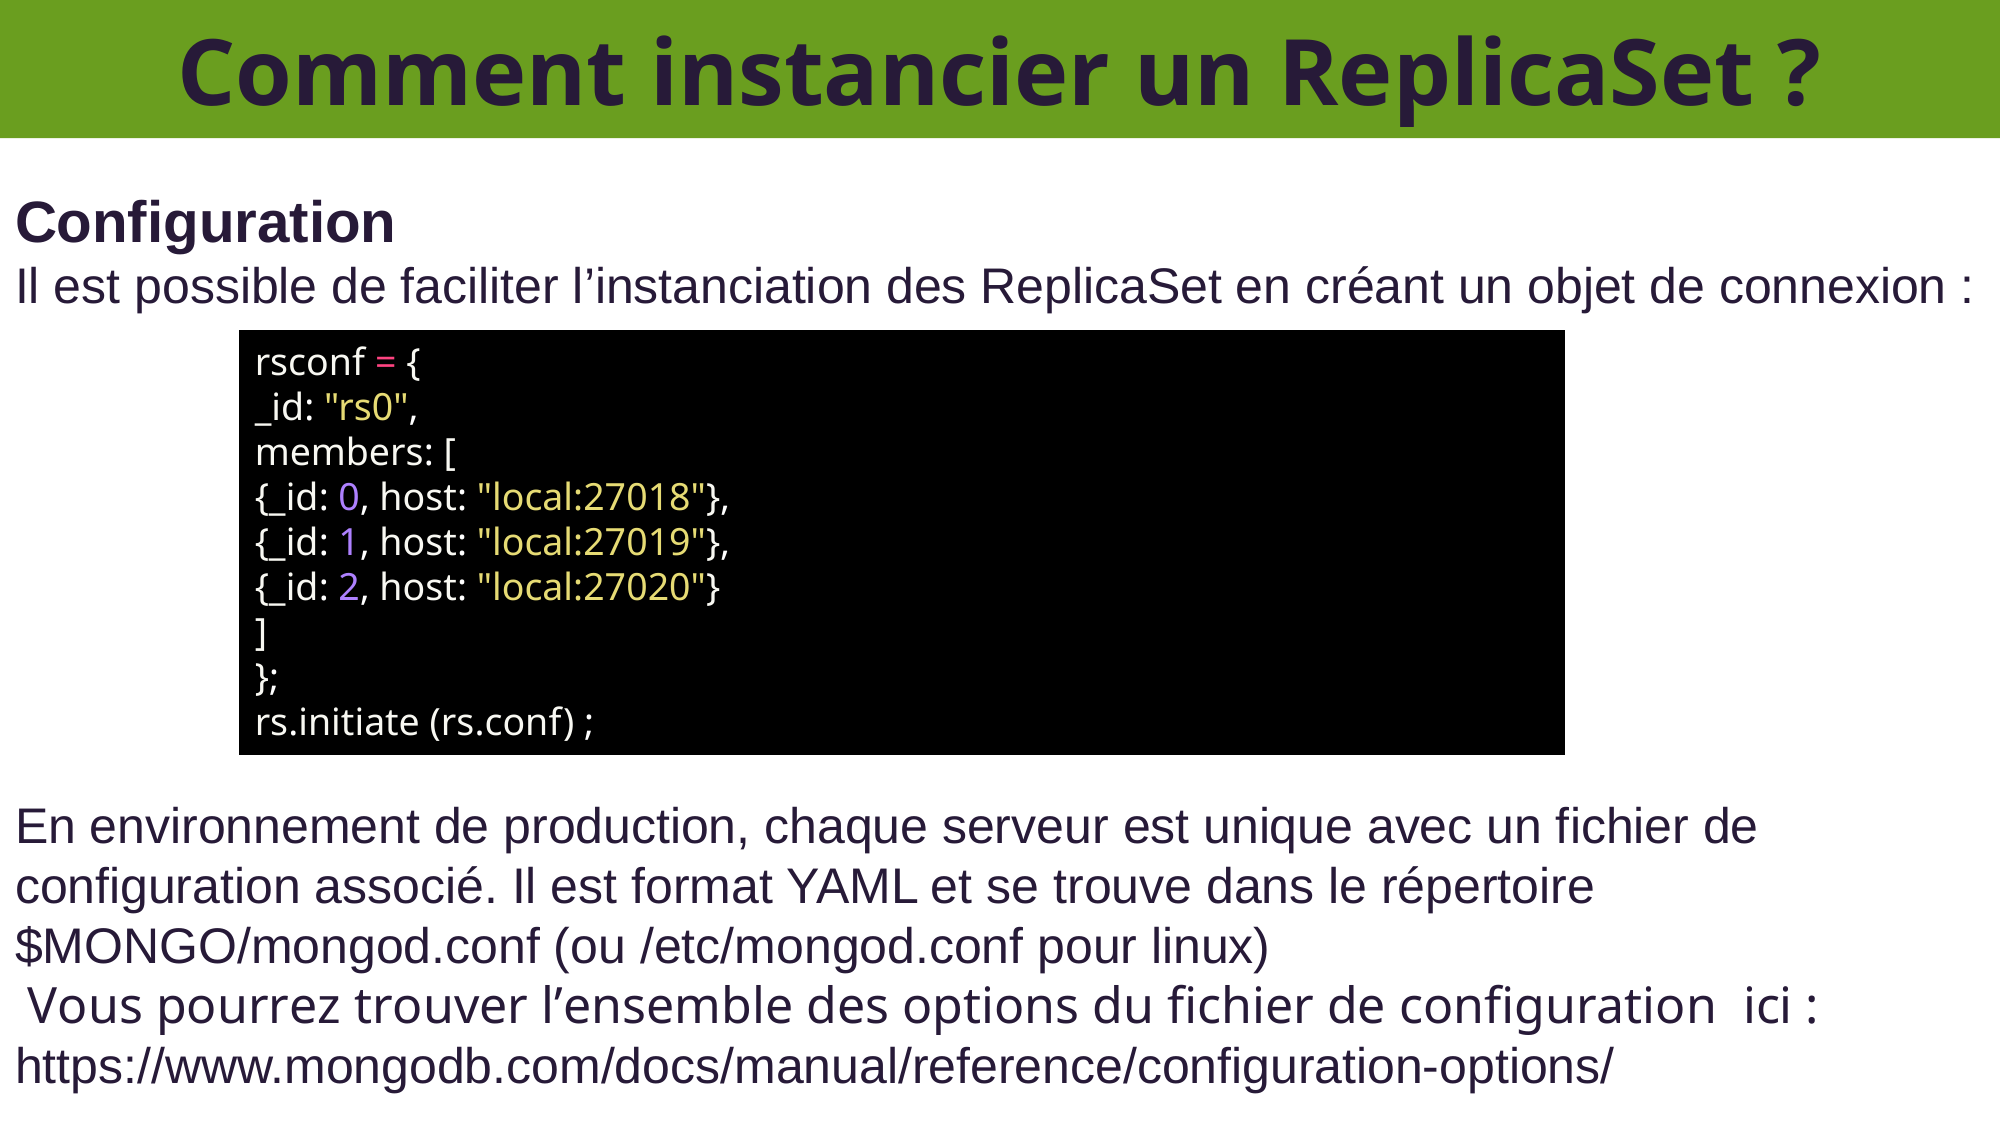

Comment instancier un ReplicaSet ?
Configuration
Il est possible de faciliter l’instanciation des ReplicaSet en créant un objet de connexion :
En environnement de production, chaque serveur est unique avec un fichier de configuration associé. Il est format YAML et se trouve dans le répertoire $MONGO/mongod.conf (ou /etc/mongod.conf pour linux)
 Vous pourrez trouver l’ensemble des options du fichier de configuration  ici :
https://www.mongodb.com/docs/manual/reference/configuration-options/
rsconf = {
_id: "rs0",
members: [
{_id: 0, host: "local:27018"},
{_id: 1, host: "local:27019"},
{_id: 2, host: "local:27020"}
]
};
rs.initiate (rs.conf) ;